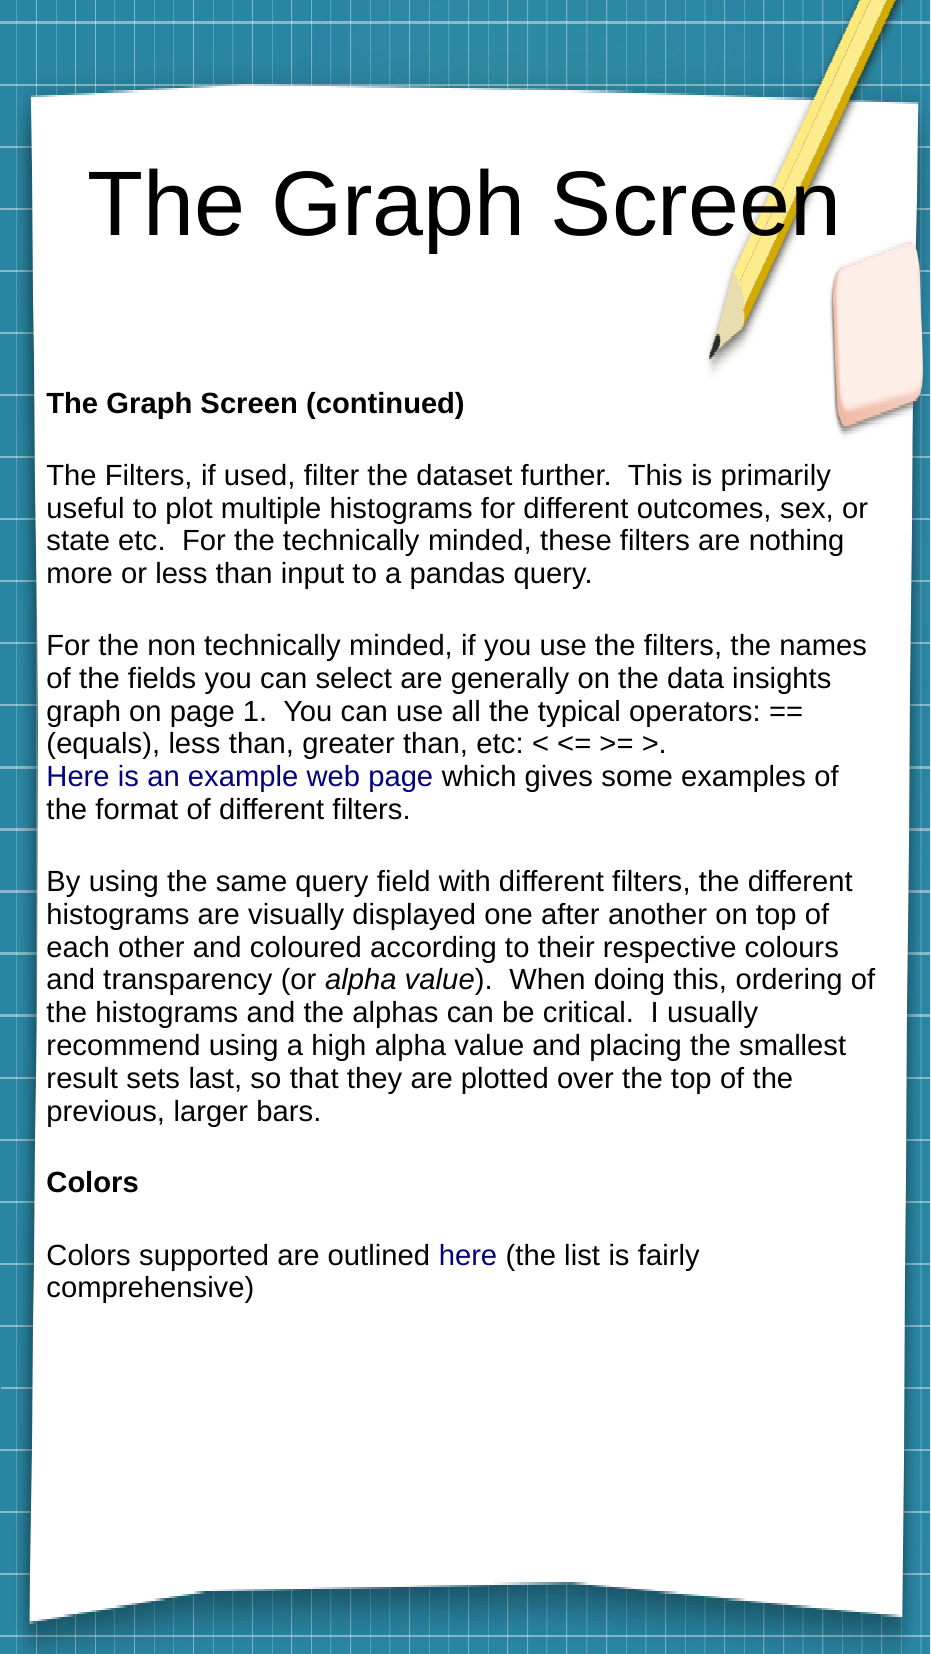

# The Graph Screen
The Graph Screen (continued)
The Filters, if used, filter the dataset further. This is primarily useful to plot multiple histograms for different outcomes, sex, or state etc. For the technically minded, these filters are nothing more or less than input to a pandas query.
For the non technically minded, if you use the filters, the names of the fields you can select are generally on the data insights graph on page 1. You can use all the typical operators: == (equals), less than, greater than, etc: < <= >= >. Here is an example web page which gives some examples of the format of different filters.
By using the same query field with different filters, the different histograms are visually displayed one after another on top of each other and coloured according to their respective colours and transparency (or alpha value). When doing this, ordering of the histograms and the alphas can be critical. I usually recommend using a high alpha value and placing the smallest result sets last, so that they are plotted over the top of the previous, larger bars.
Colors
Colors supported are outlined here (the list is fairly comprehensive)